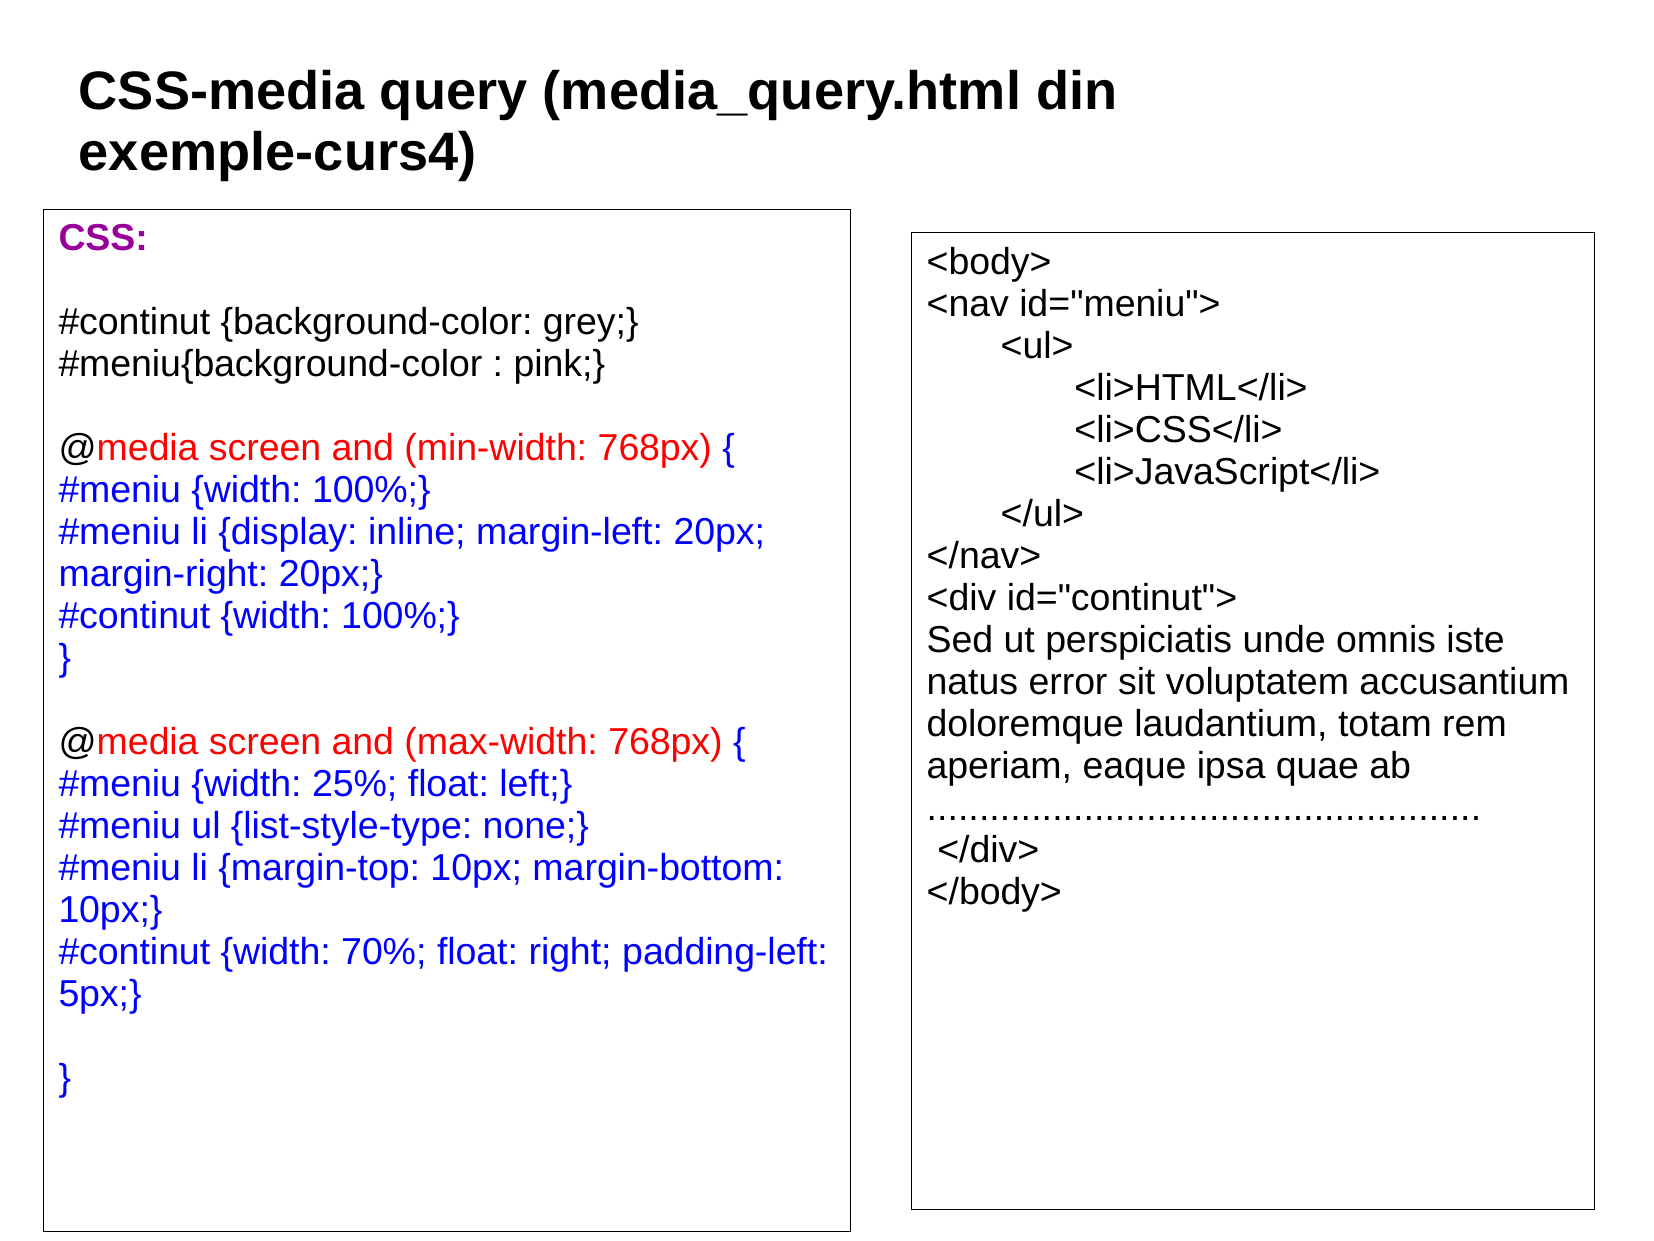

CSS-media query (media_query.html din exemple-curs4)
CSS:
#continut {background-color: grey;}
#meniu{background-color : pink;}
@media screen and (min-width: 768px) {
#meniu {width: 100%;}
#meniu li {display: inline; margin-left: 20px; margin-right: 20px;}
#continut {width: 100%;}
}
@media screen and (max-width: 768px) {
#meniu {width: 25%; float: left;}
#meniu ul {list-style-type: none;}
#meniu li {margin-top: 10px; margin-bottom: 10px;}
#continut {width: 70%; float: right; padding-left: 5px;}
}
<body>
<nav id="meniu">
	<ul>
		<li>HTML</li>
		<li>CSS</li>
		<li>JavaScript</li>
	</ul>
</nav>
<div id="continut">
Sed ut perspiciatis unde omnis iste natus error sit voluptatem accusantium doloremque laudantium, totam rem aperiam, eaque ipsa quae ab
.....................................................
 </div>
</body>